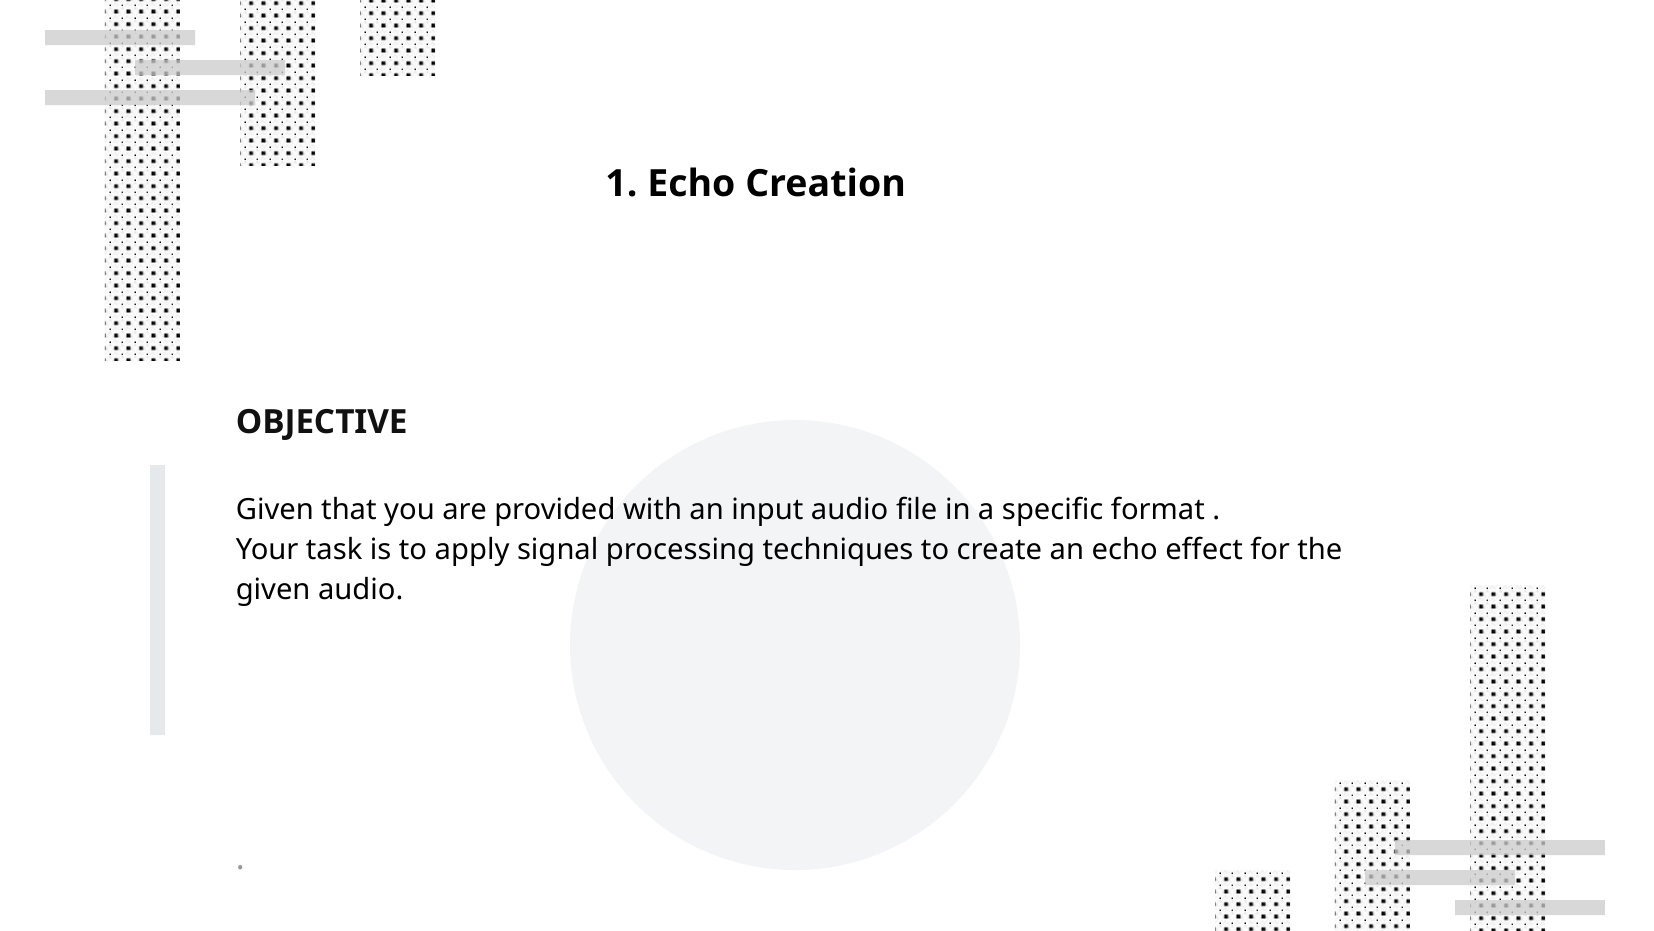

1. Echo Creation
OBJECTIVE
Given that you are provided with an input audio file in a specific format .
Your task is to apply signal processing techniques to create an echo effect for the given audio.
.